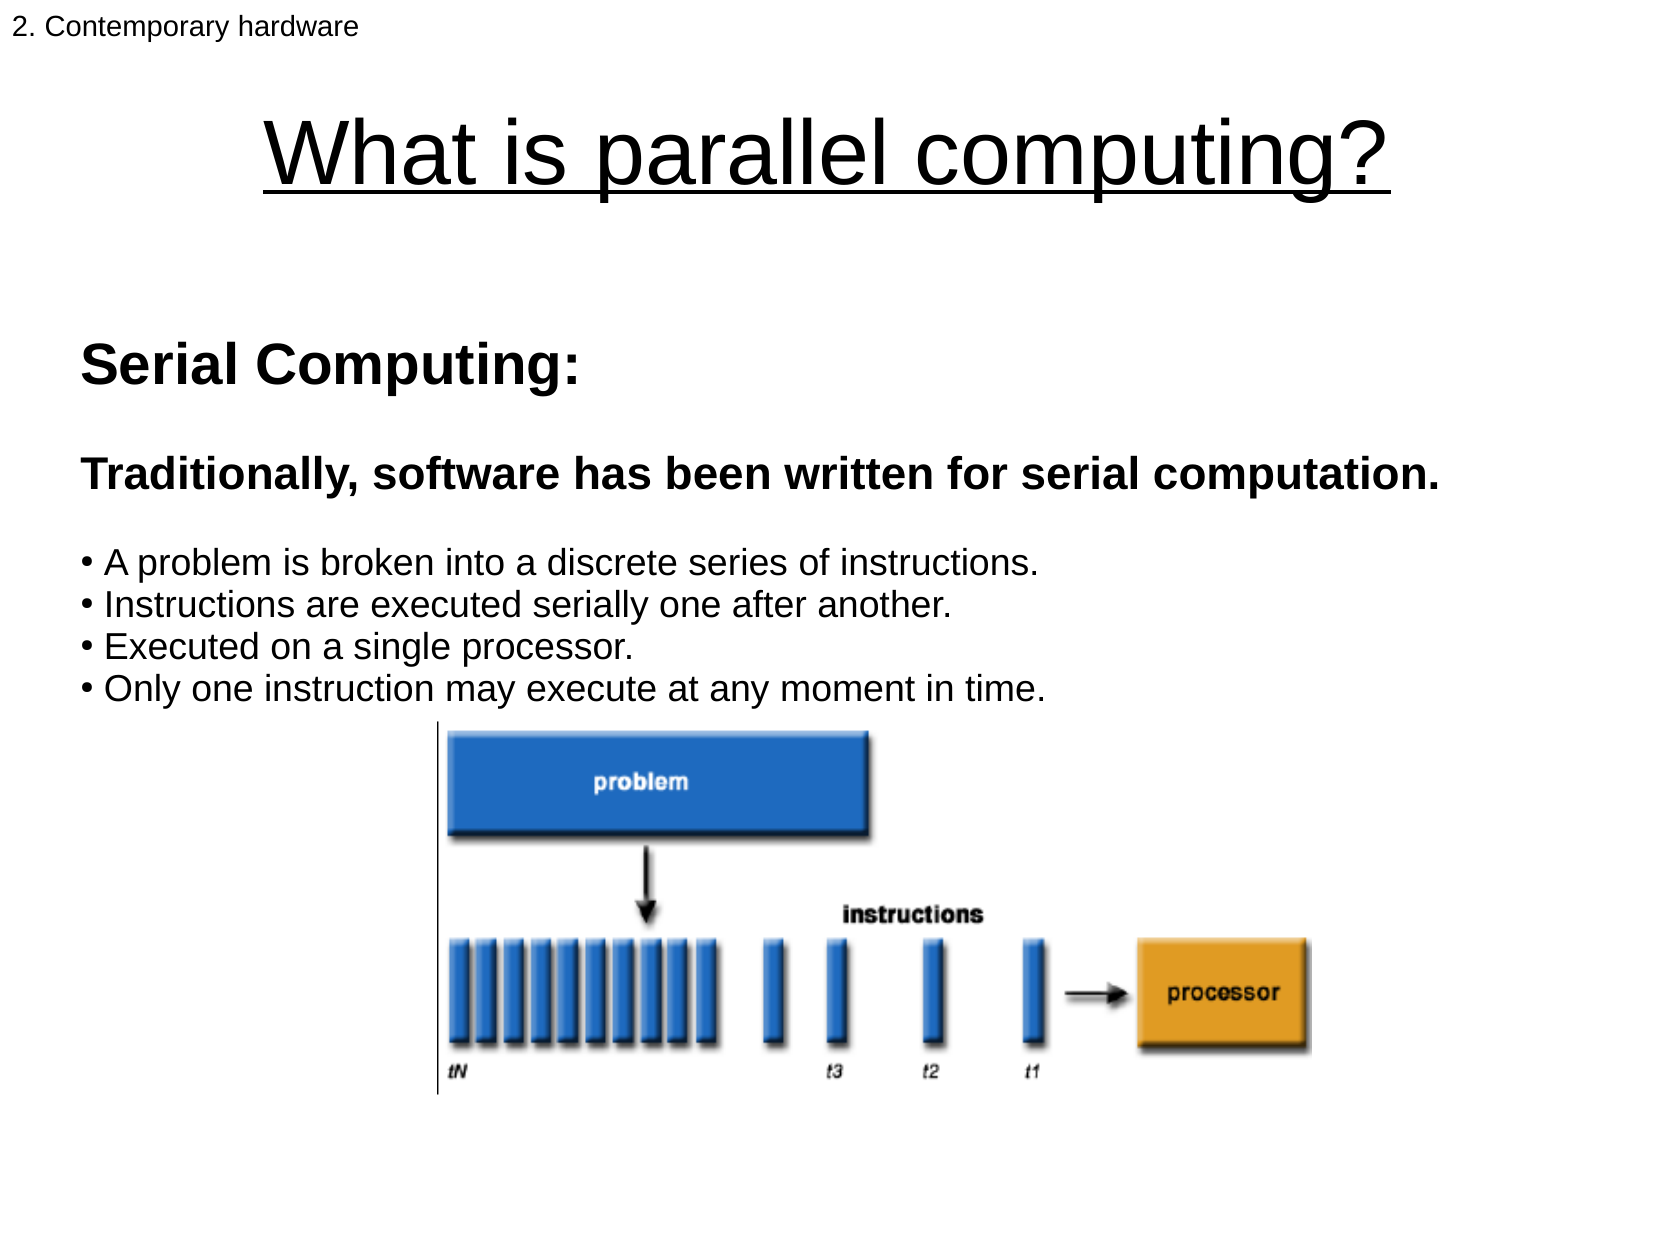

2. Contemporary hardware
# What is parallel computing?
Serial Computing:
Traditionally, software has been written for serial computation.
 A problem is broken into a discrete series of instructions.
 Instructions are executed serially one after another.
 Executed on a single processor.
 Only one instruction may execute at any moment in time.